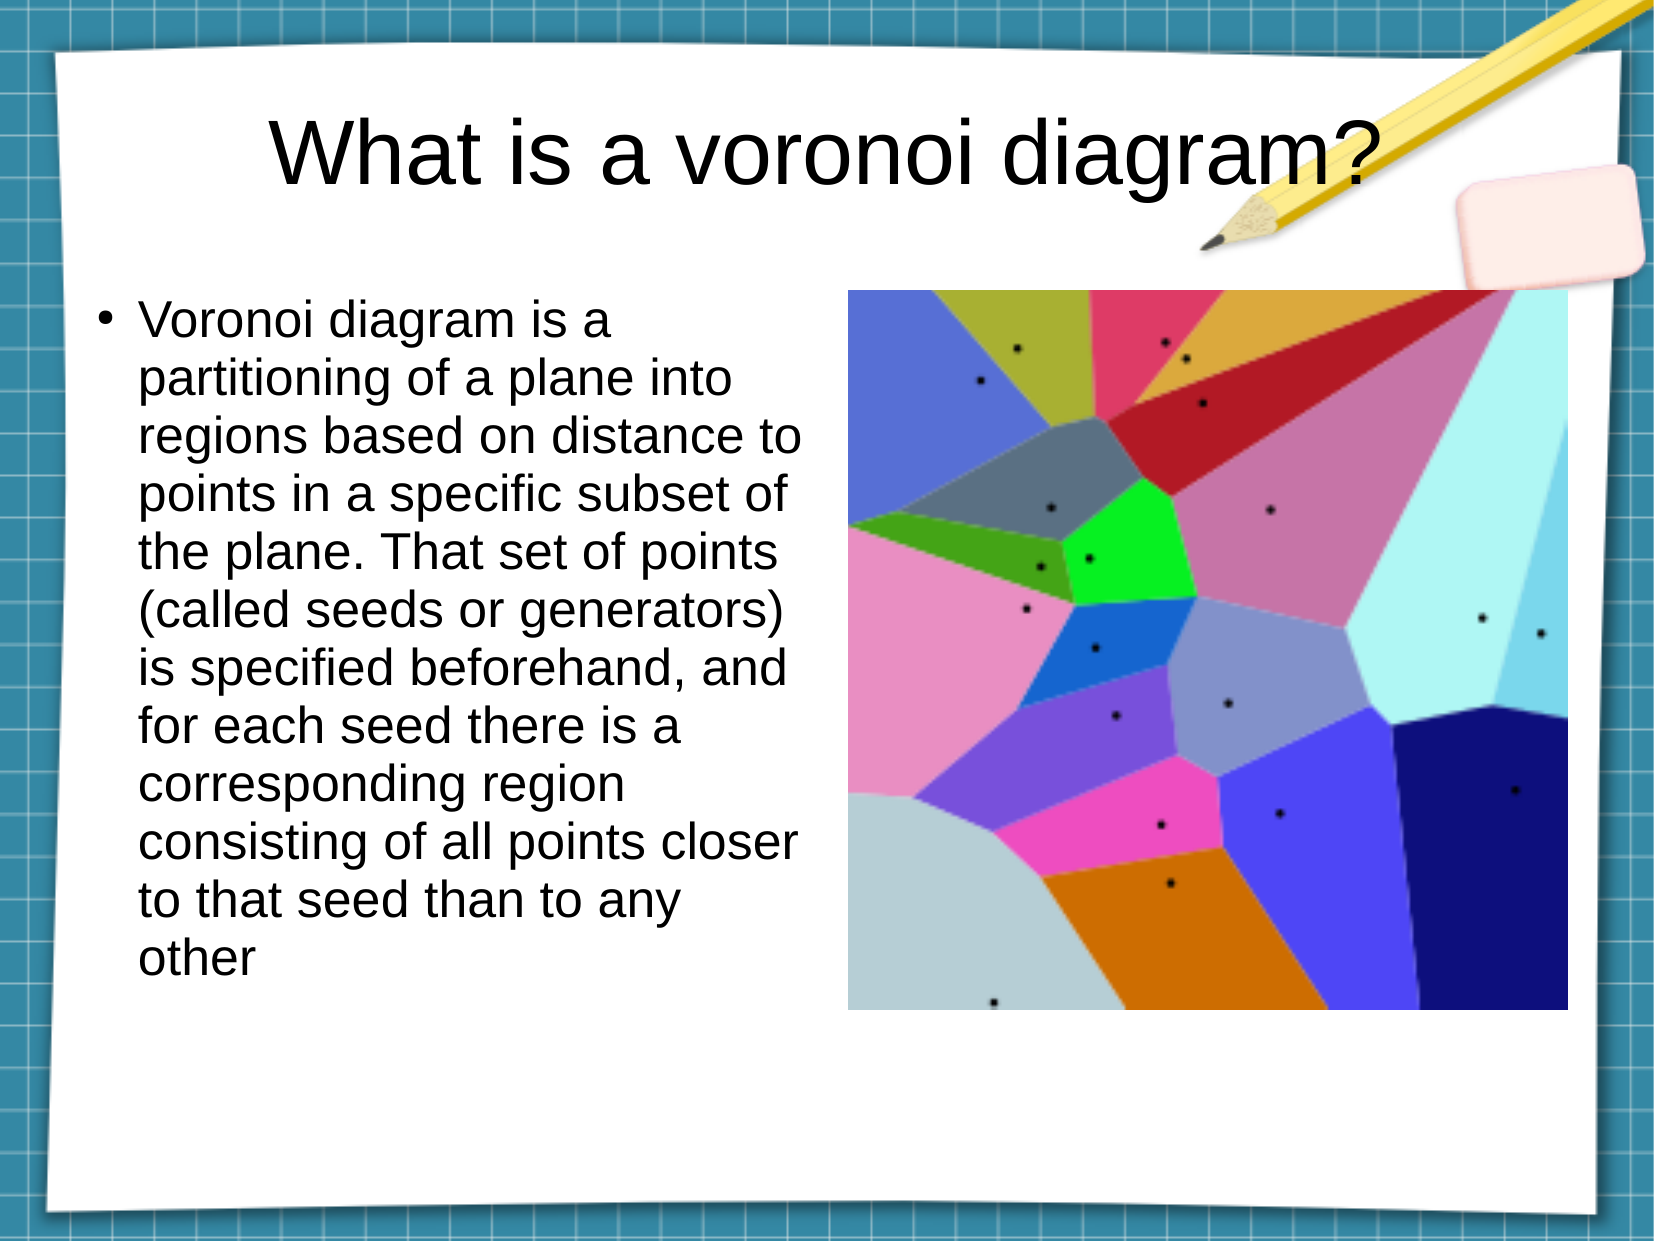

# What is a voronoi diagram?
Voronoi diagram is a partitioning of a plane into regions based on distance to points in a specific subset of the plane. That set of points (called seeds or generators) is specified beforehand, and for each seed there is a corresponding region consisting of all points closer to that seed than to any other